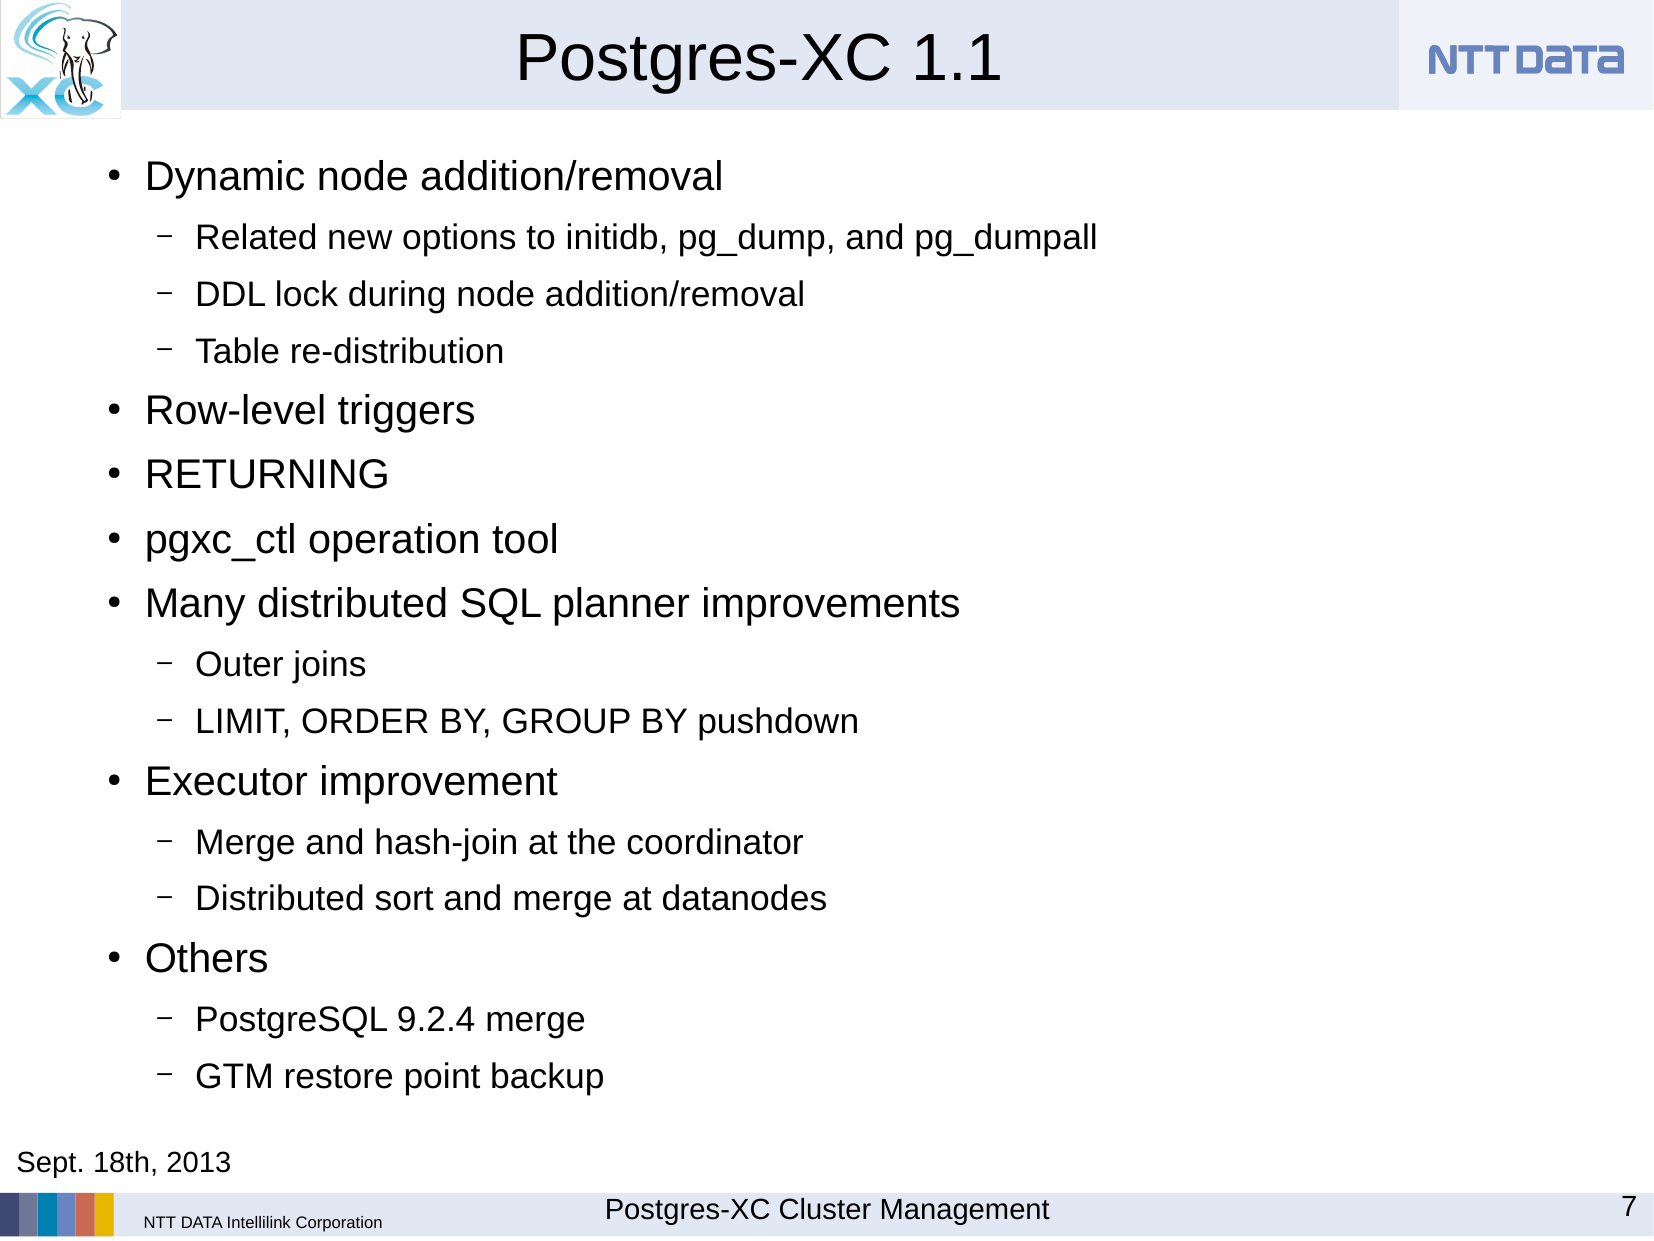

# Postgres-XC 1.1
Dynamic node addition/removal
Related new options to initidb, pg_dump, and pg_dumpall
DDL lock during node addition/removal
Table re-distribution
Row-level triggers
RETURNING
pgxc_ctl operation tool
Many distributed SQL planner improvements
Outer joins
LIMIT, ORDER BY, GROUP BY pushdown
Executor improvement
Merge and hash-join at the coordinator
Distributed sort and merge at datanodes
Others
PostgreSQL 9.2.4 merge
GTM restore point backup
Sept. 18th, 2013
7
Postgres-XC Cluster Management